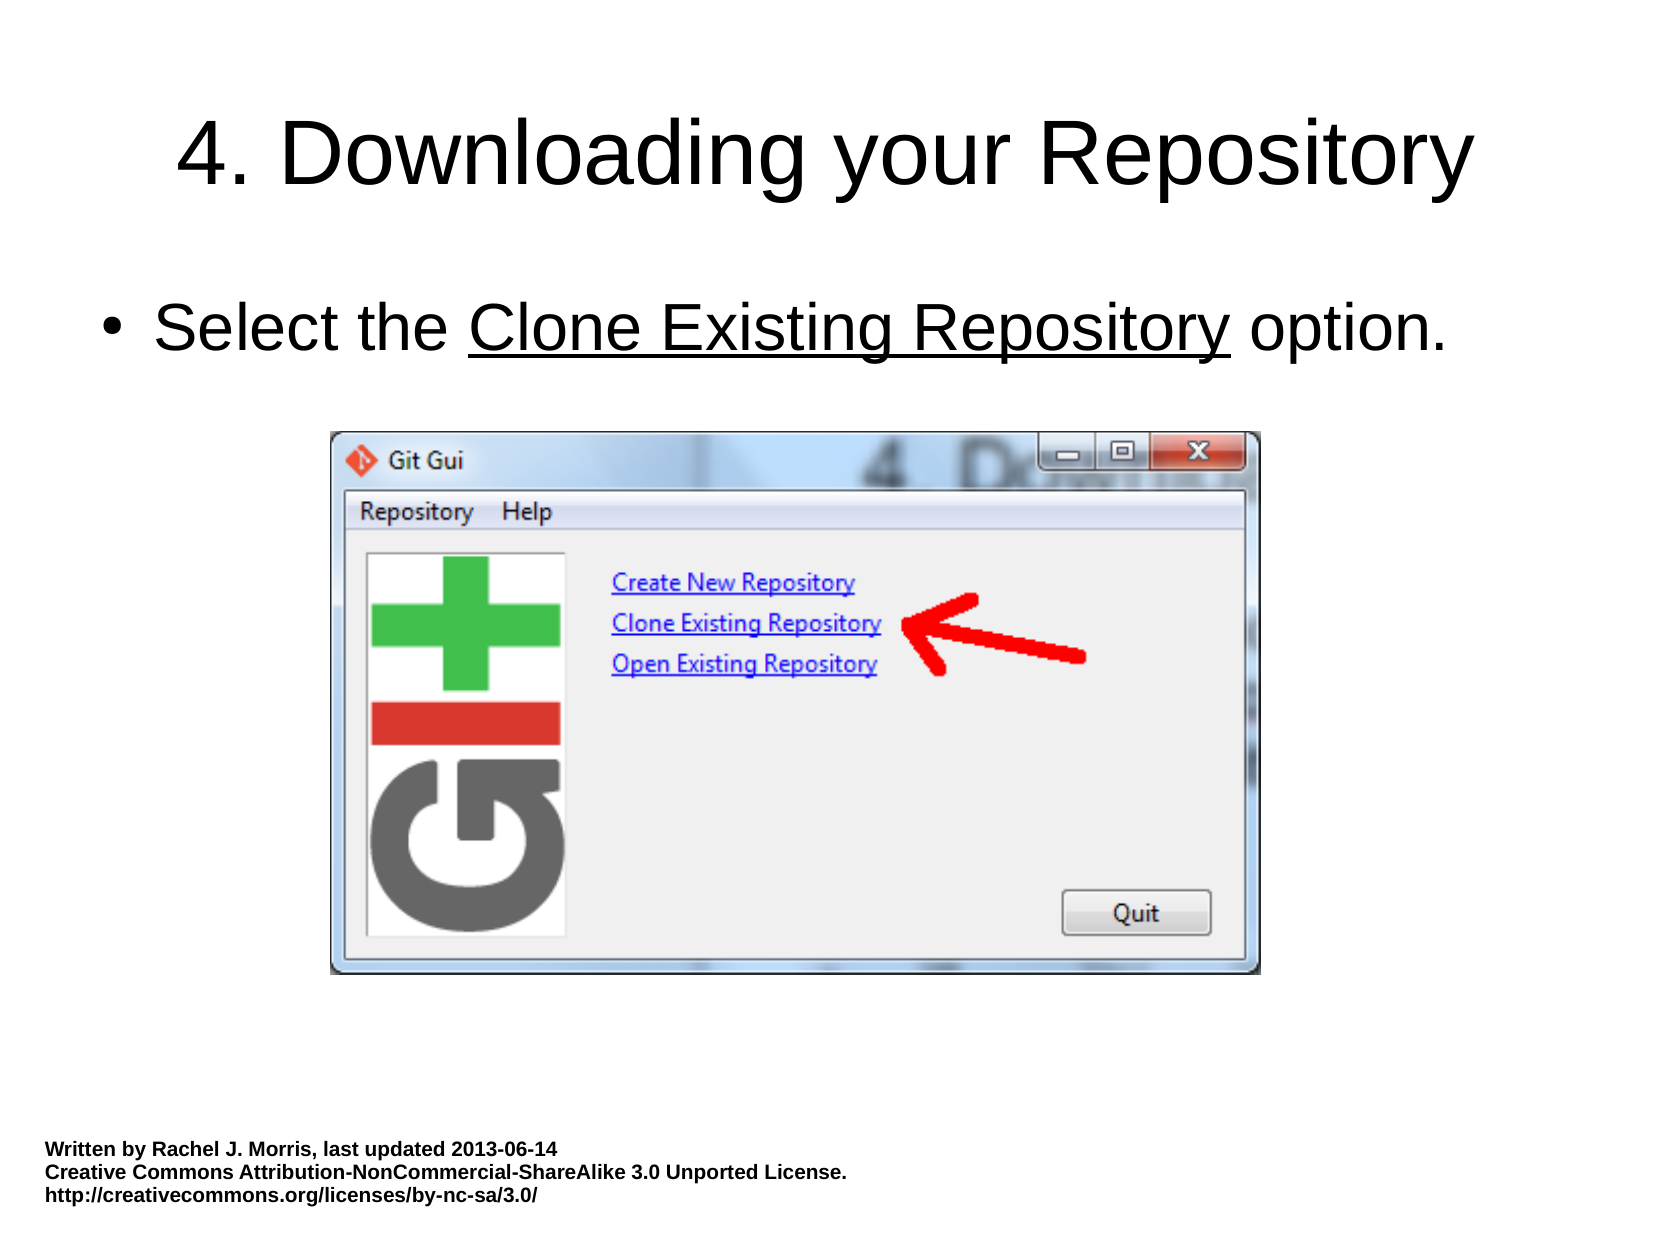

# 4. Downloading your Repository
Select the Clone Existing Repository option.